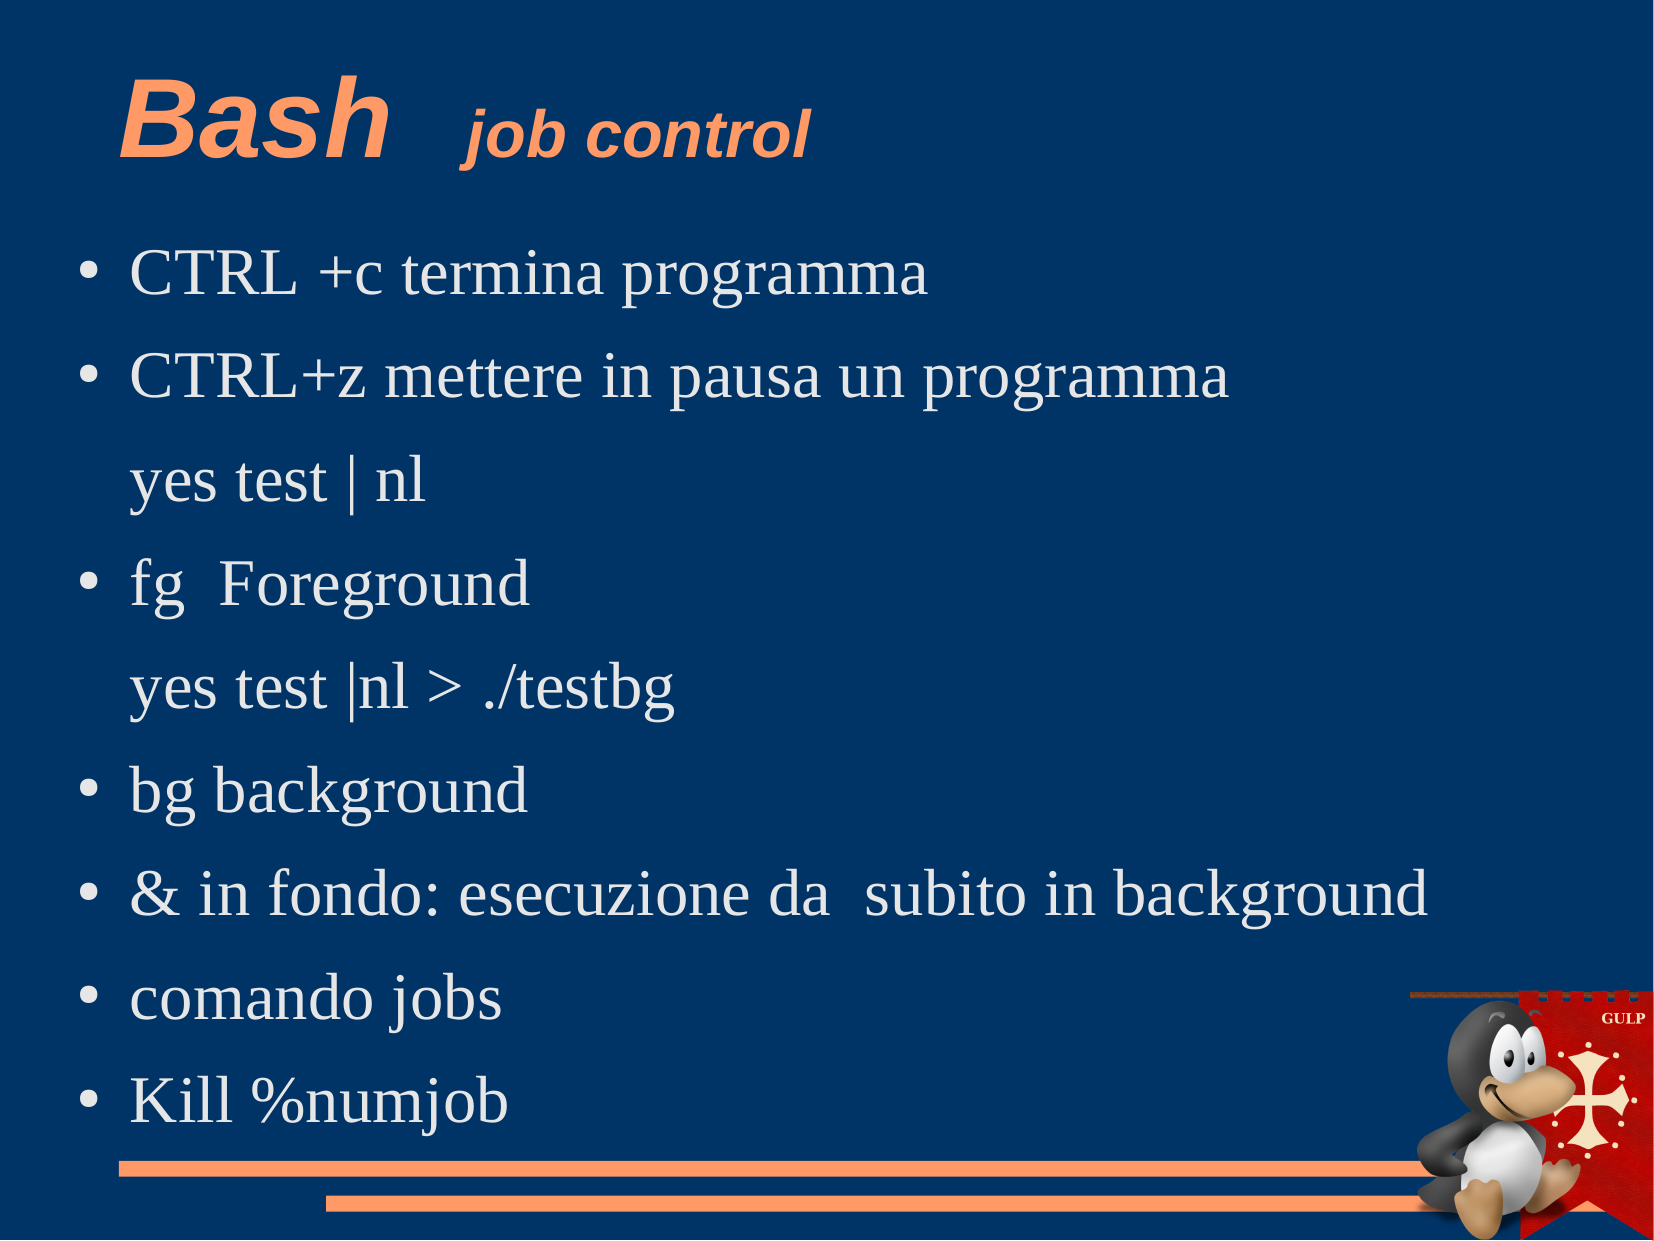

# Bash job control
CTRL +c termina programma
CTRL+z mettere in pausa un programma
yes test | nl
fg Foreground
yes test |nl > ./testbg
bg background
& in fondo: esecuzione da subito in background
comando jobs
Kill %numjob